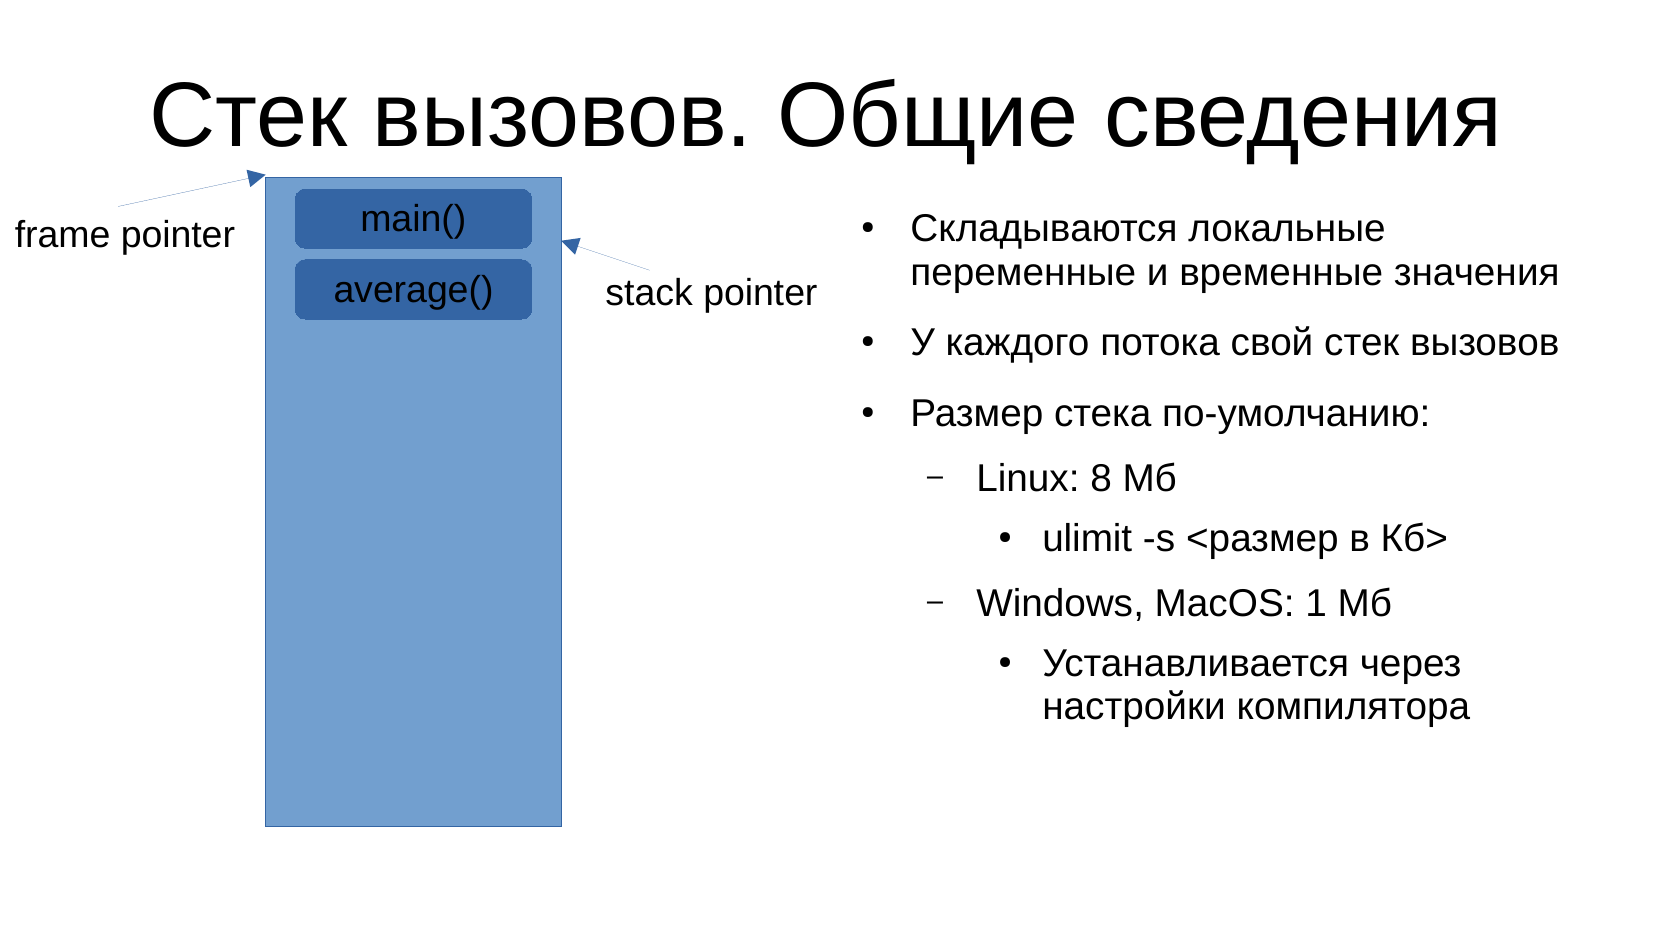

# Стек вызовов. Общие сведения
frame pointer
main()
Складываются локальные переменные и временные значения
У каждого потока свой стек вызовов
Размер стека по-умолчанию:
Linux: 8 Мб
ulimit -s <размер в Кб>
Windows, MacOS: 1 Мб
Устанавливается через настройки компилятора
stack pointer
g = ?
g = 17
average()